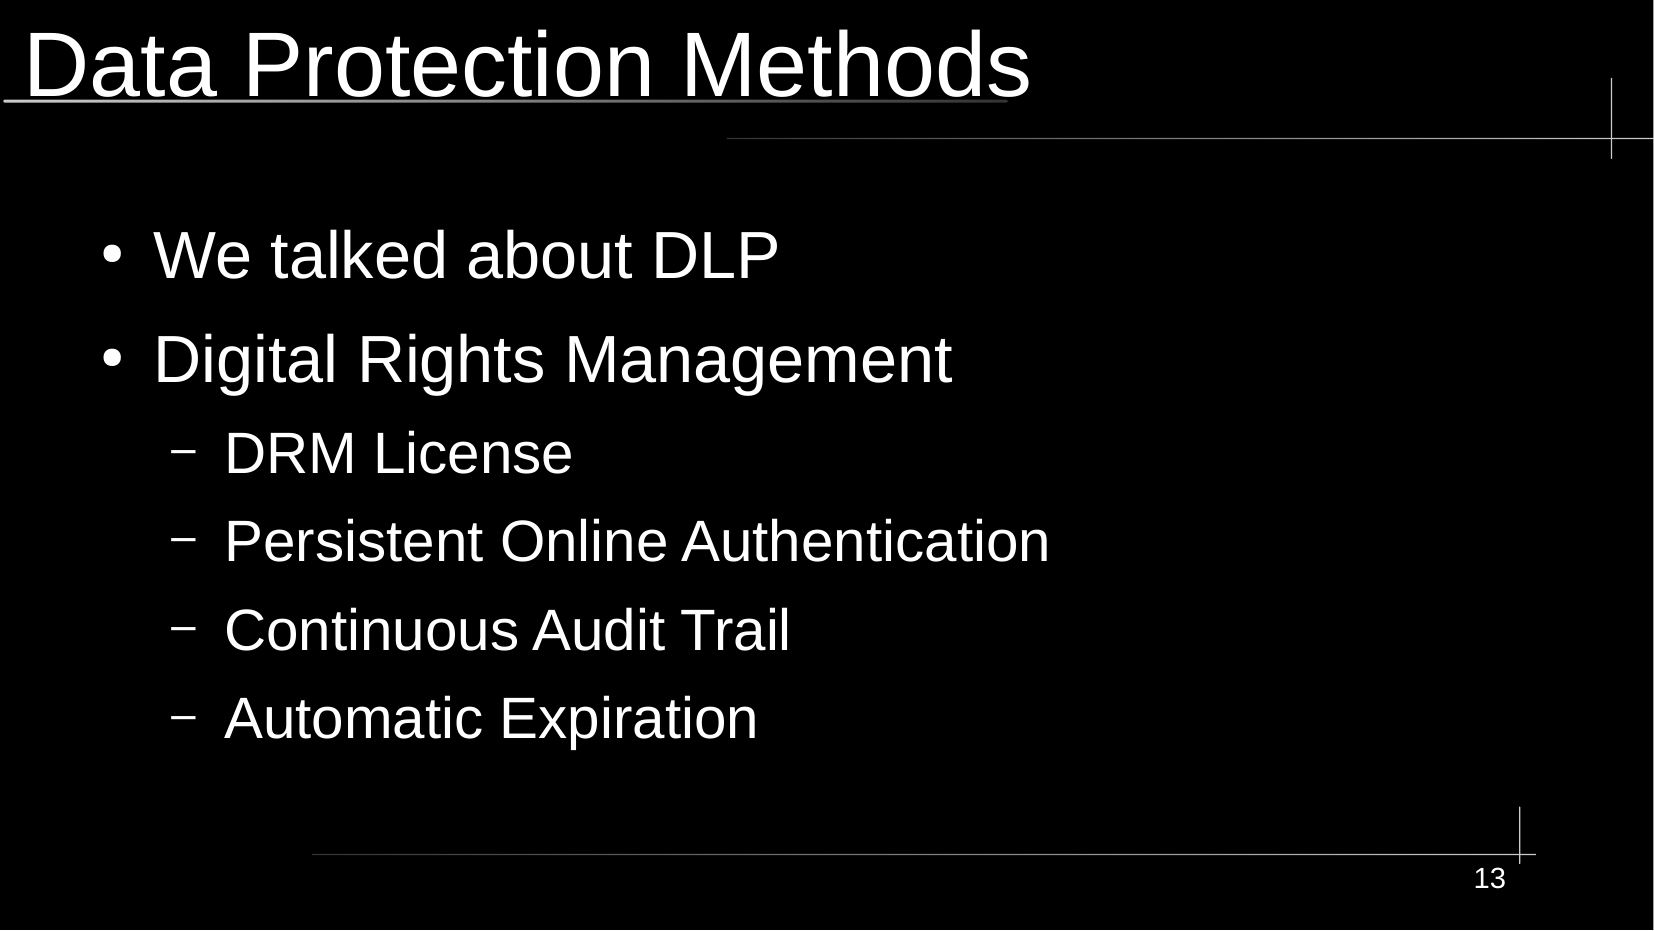

# Data Protection Methods
We talked about DLP
Digital Rights Management
DRM License
Persistent Online Authentication
Continuous Audit Trail
Automatic Expiration
13